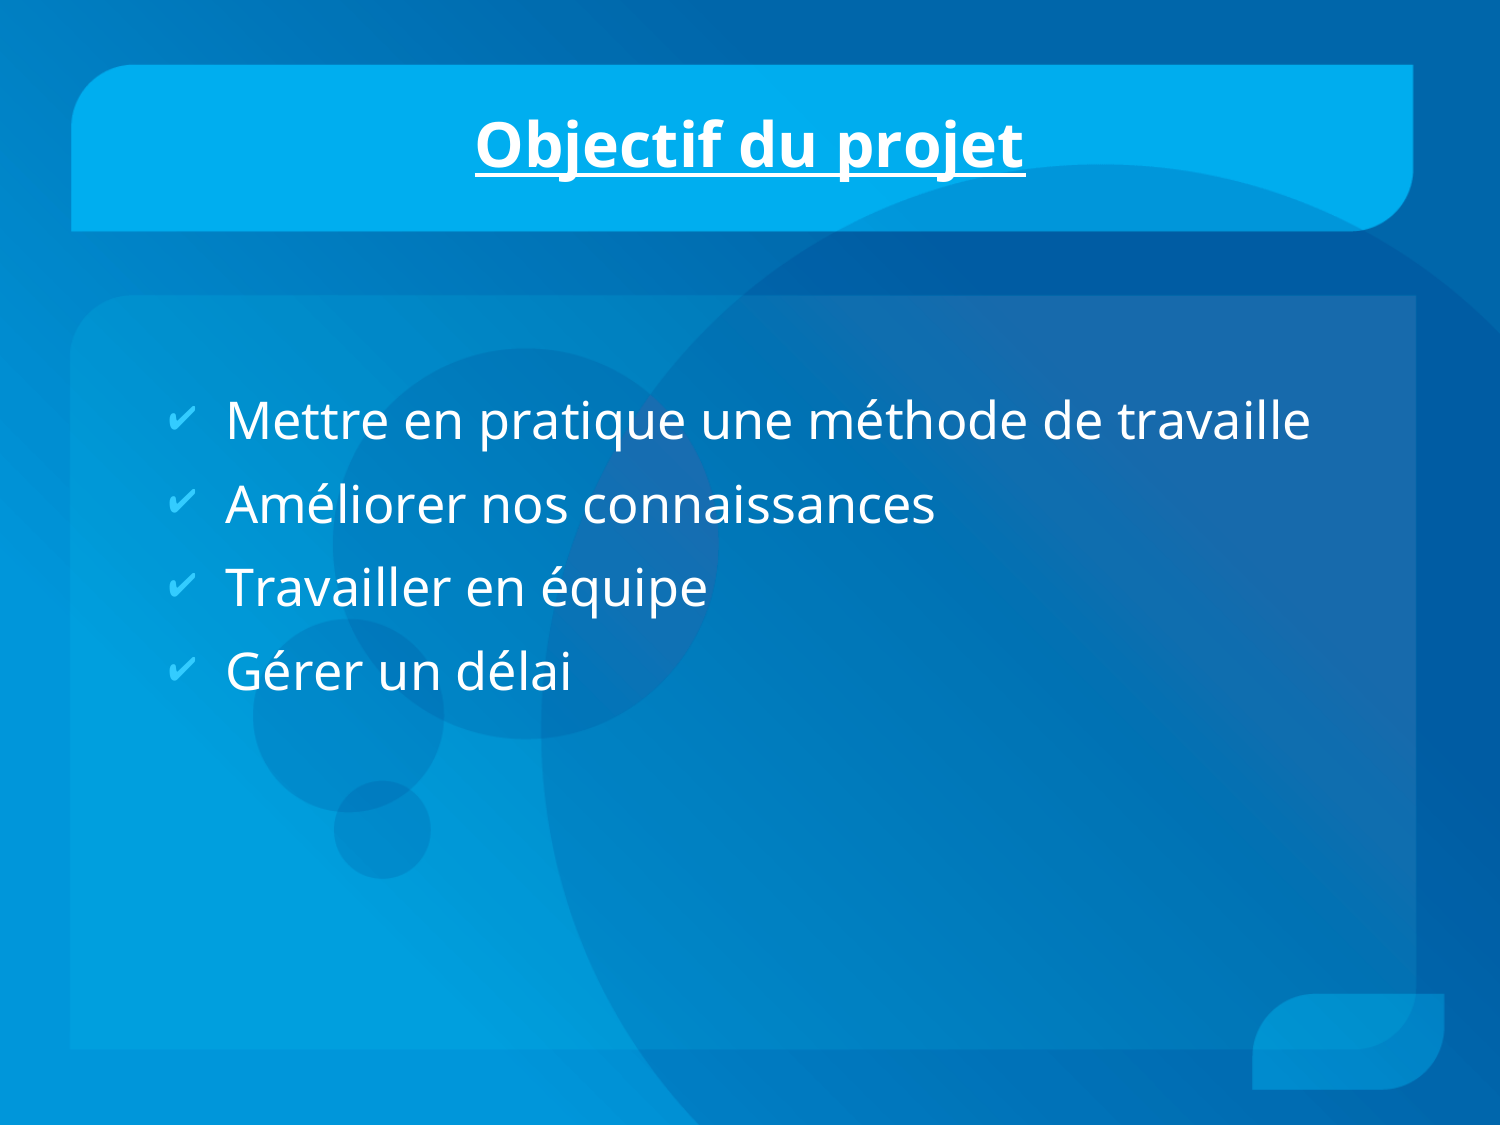

# Objectif du projet
Mettre en pratique une méthode de travaille
Améliorer nos connaissances
Travailler en équipe
Gérer un délai